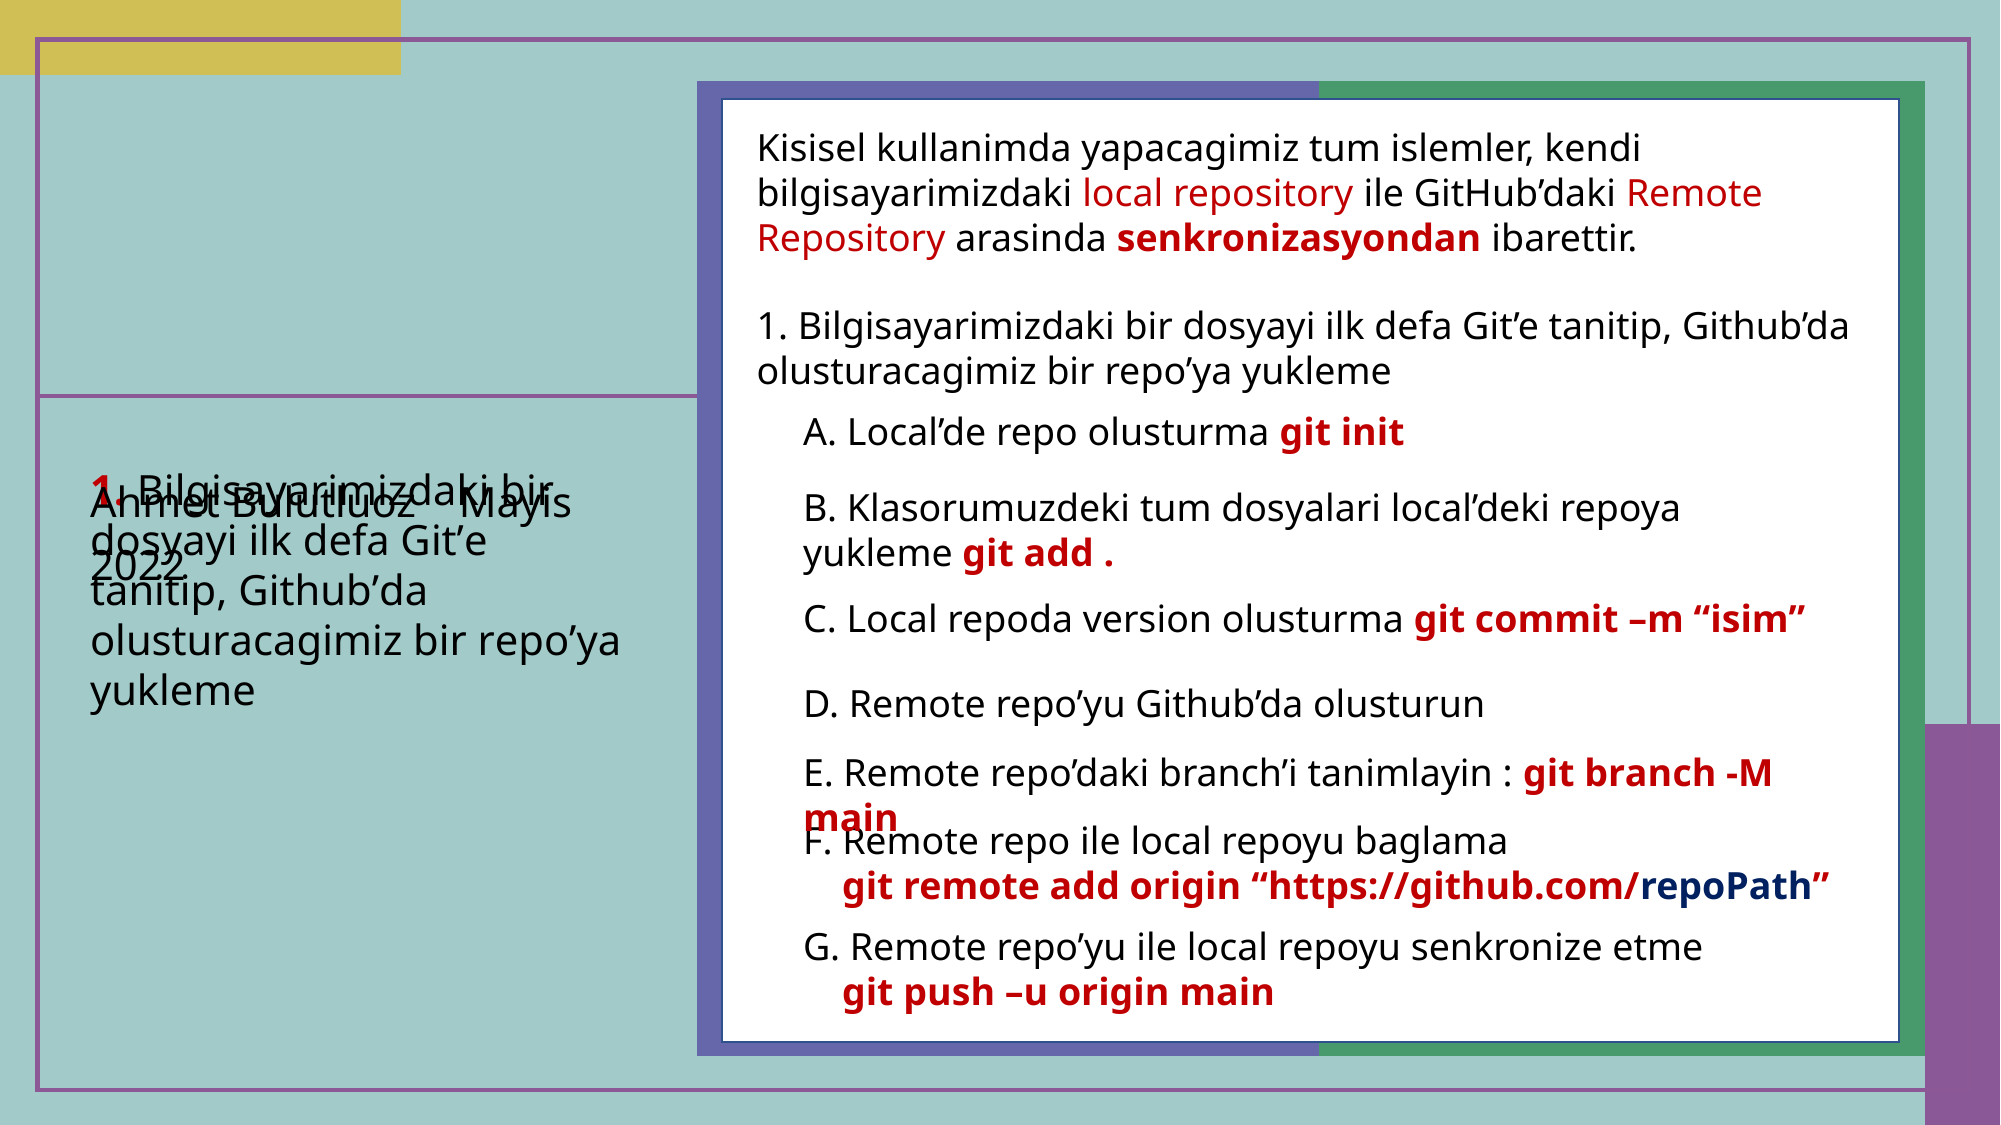

Kisisel kullanimda yapacagimiz tum islemler, kendi bilgisayarimizdaki local repository ile GitHub’daki Remote Repository arasinda senkronizasyondan ibarettir.
# Kisisel kullanim
1. Bilgisayarimizdaki bir dosyayi ilk defa Git’e tanitip, Github’da olusturacagimiz bir repo’ya yukleme
A. Local’de repo olusturma git init
1. Bilgisayarimizdaki bir dosyayi ilk defa Git’e tanitip, Github’da olusturacagimiz bir repo’ya yukleme
Ahmet Bulutluoz Mayis 2022
B. Klasorumuzdeki tum dosyalari local’deki repoya yukleme git add .
C. Local repoda version olusturma git commit –m “isim”
D. Remote repo’yu Github’da olusturun
E. Remote repo’daki branch’i tanimlayin : git branch -M main
F. Remote repo ile local repoyu baglama
 git remote add origin “https://github.com/repoPath”
G. Remote repo’yu ile local repoyu senkronize etme
 git push –u origin main